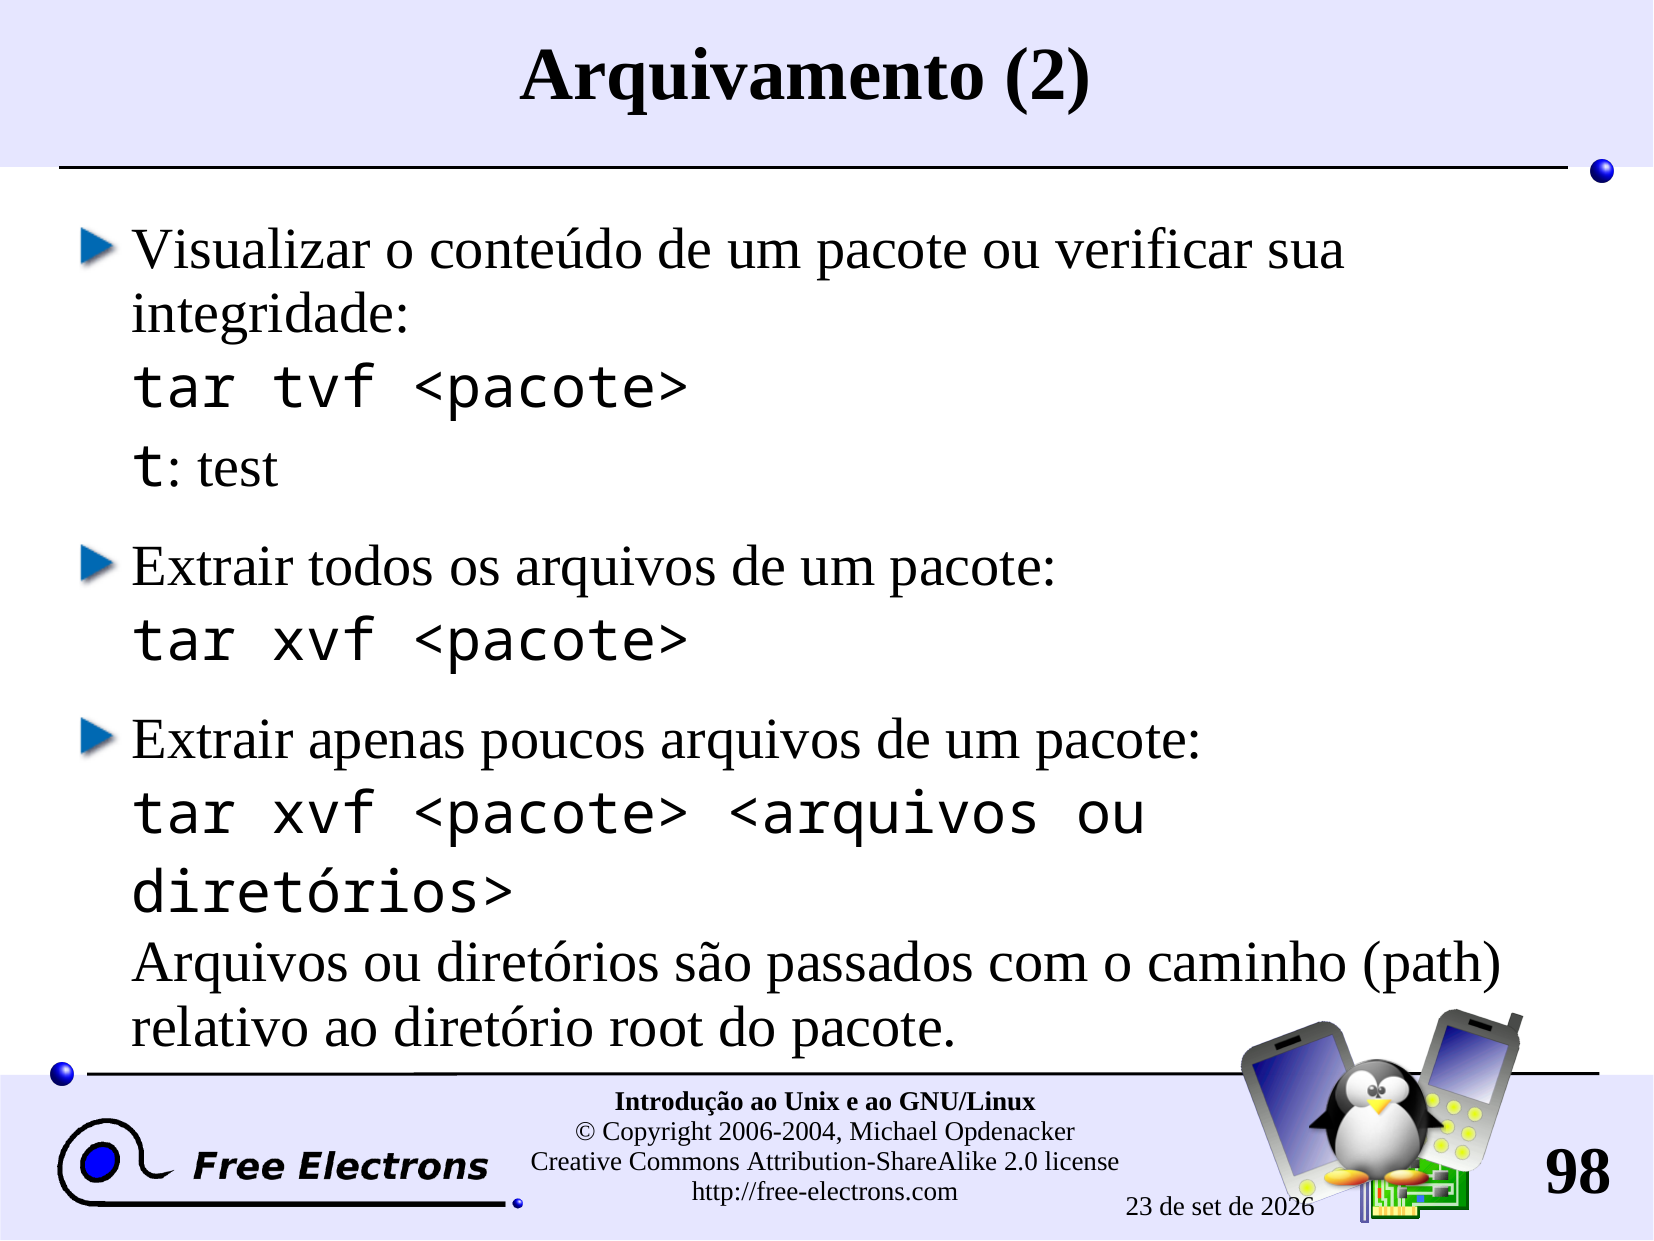

# Arquivamento (2)
Visualizar o conteúdo de um pacote ou verificar sua integridade:
tar tvf <pacote>
t: test
Extrair todos os arquivos de um pacote:
tar xvf <pacote>
Extrair apenas poucos arquivos de um pacote:
tar xvf <pacote> <arquivos ou diretórios>
Arquivos ou diretórios são passados com o caminho (path) relativo ao diretório root do pacote.